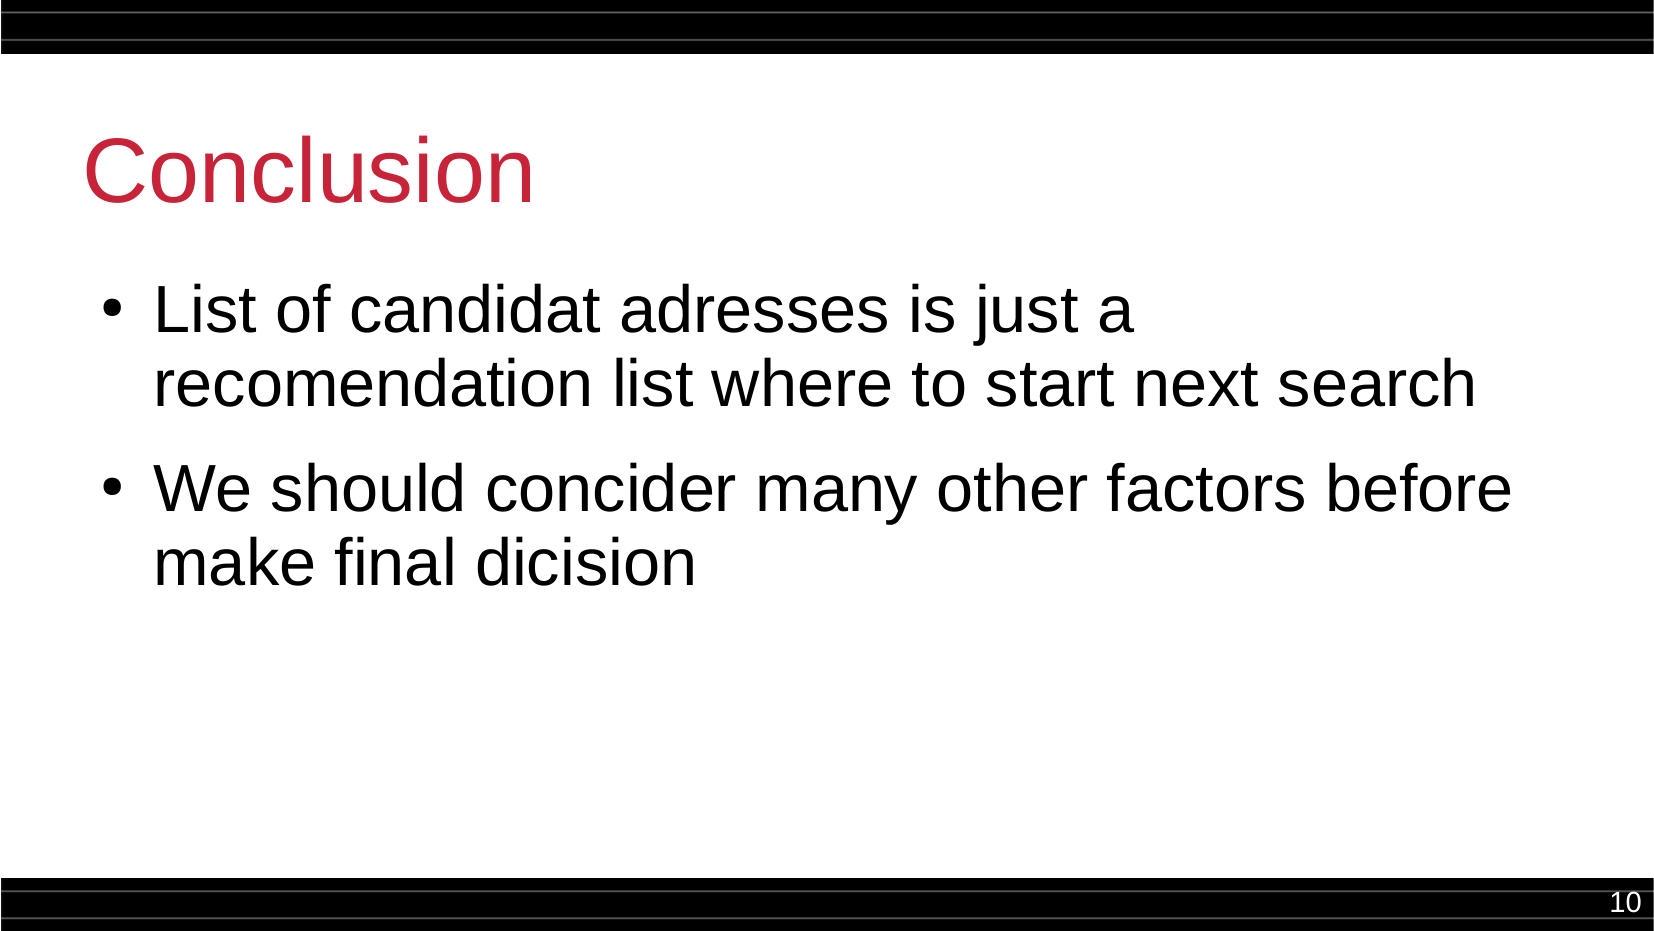

# Conclusion
List of candidat adresses is just a recomendation list where to start next search
We should concider many other factors before make final dicision